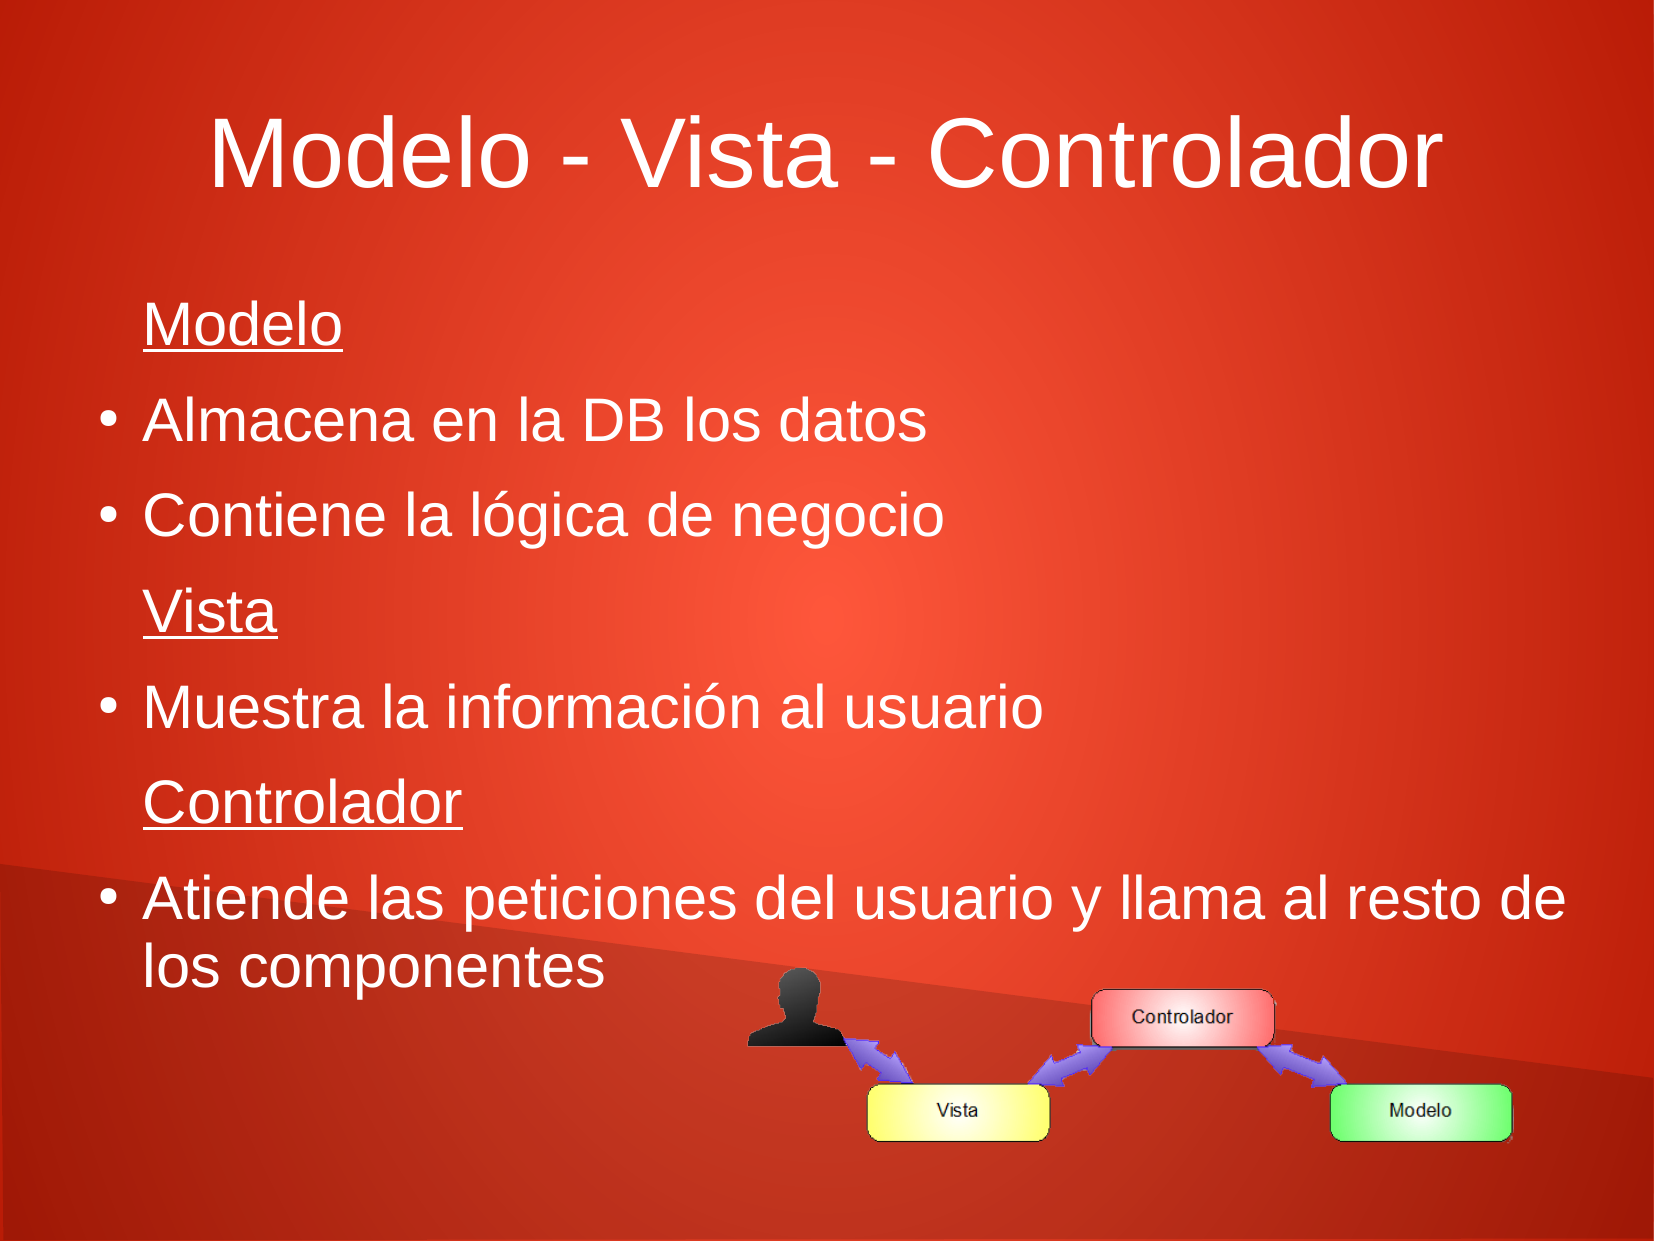

# Modelo - Vista - Controlador
Modelo
Almacena en la DB los datos
Contiene la lógica de negocio
Vista
Muestra la información al usuario
Controlador
Atiende las peticiones del usuario y llama al resto de los componentes